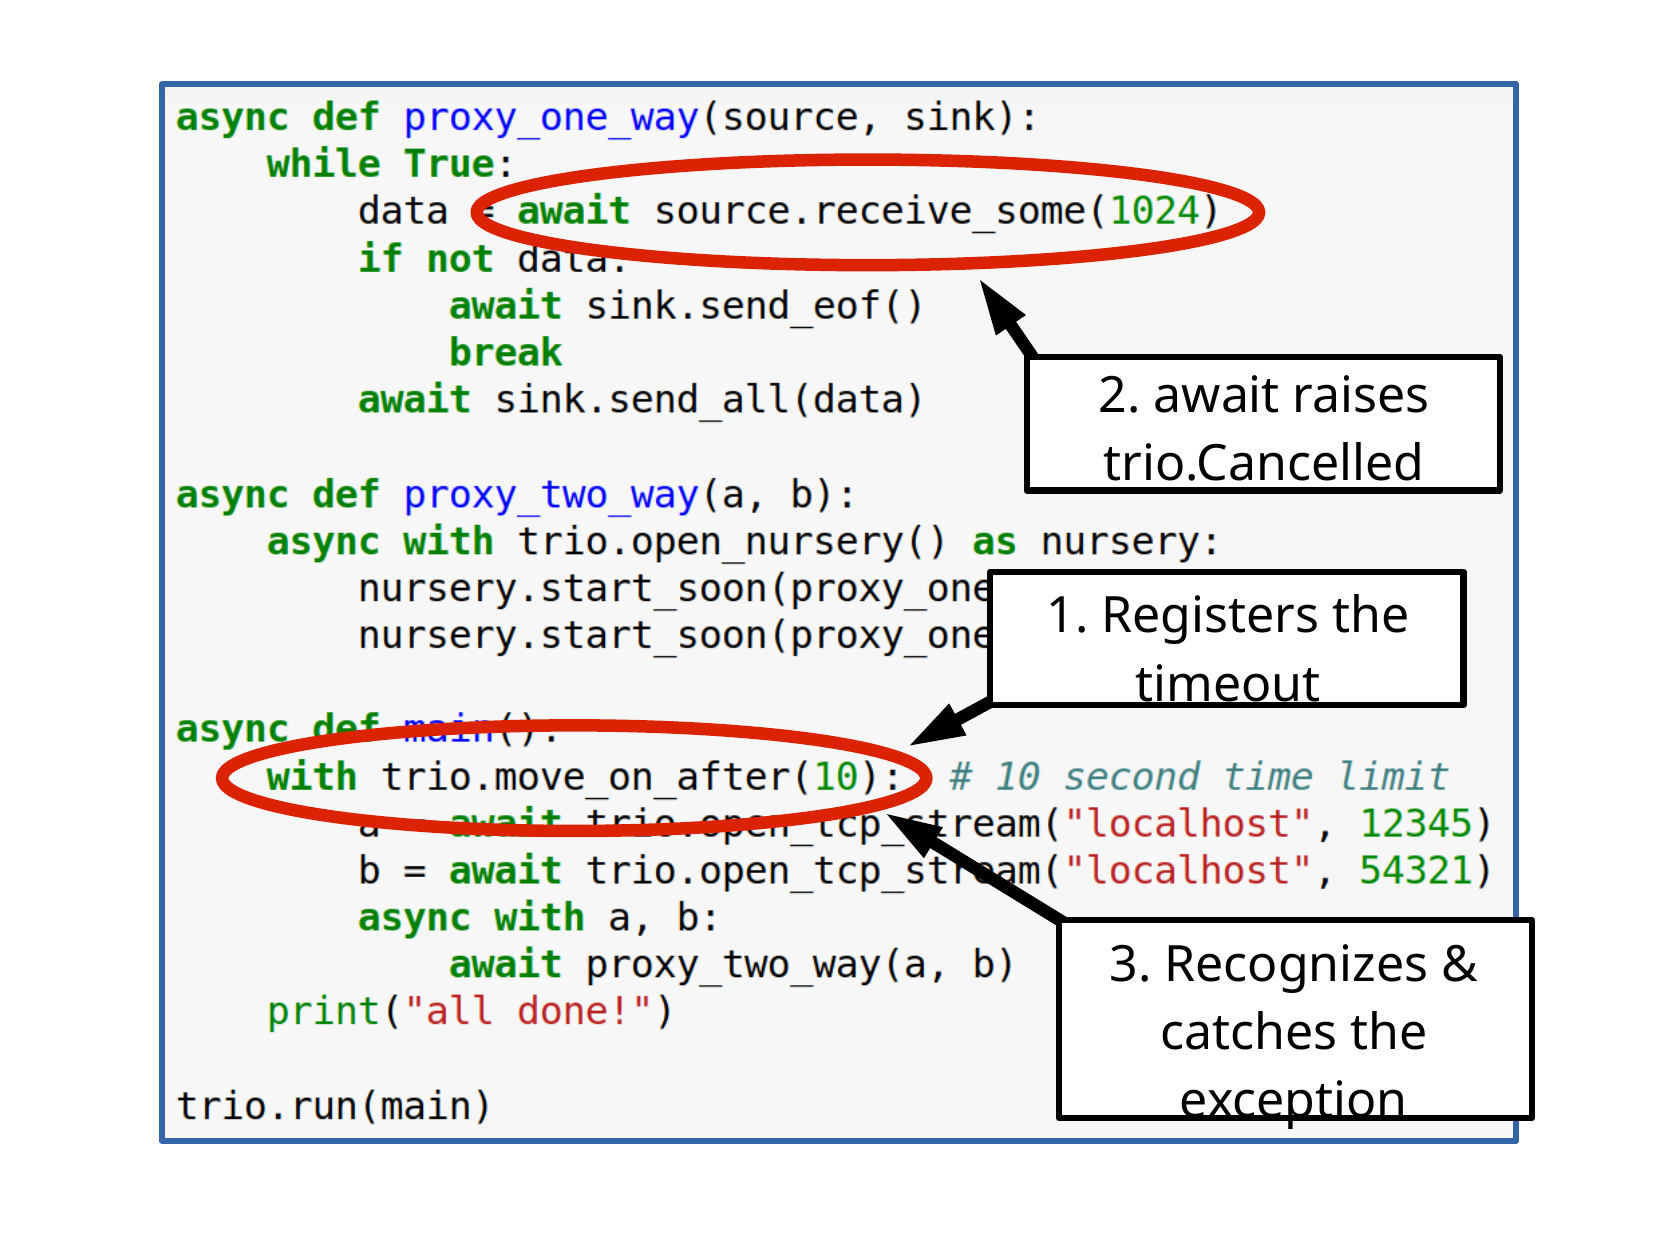

2. await raises trio.Cancelled
1. Registers the timeout
3. Recognizes & catches the exception